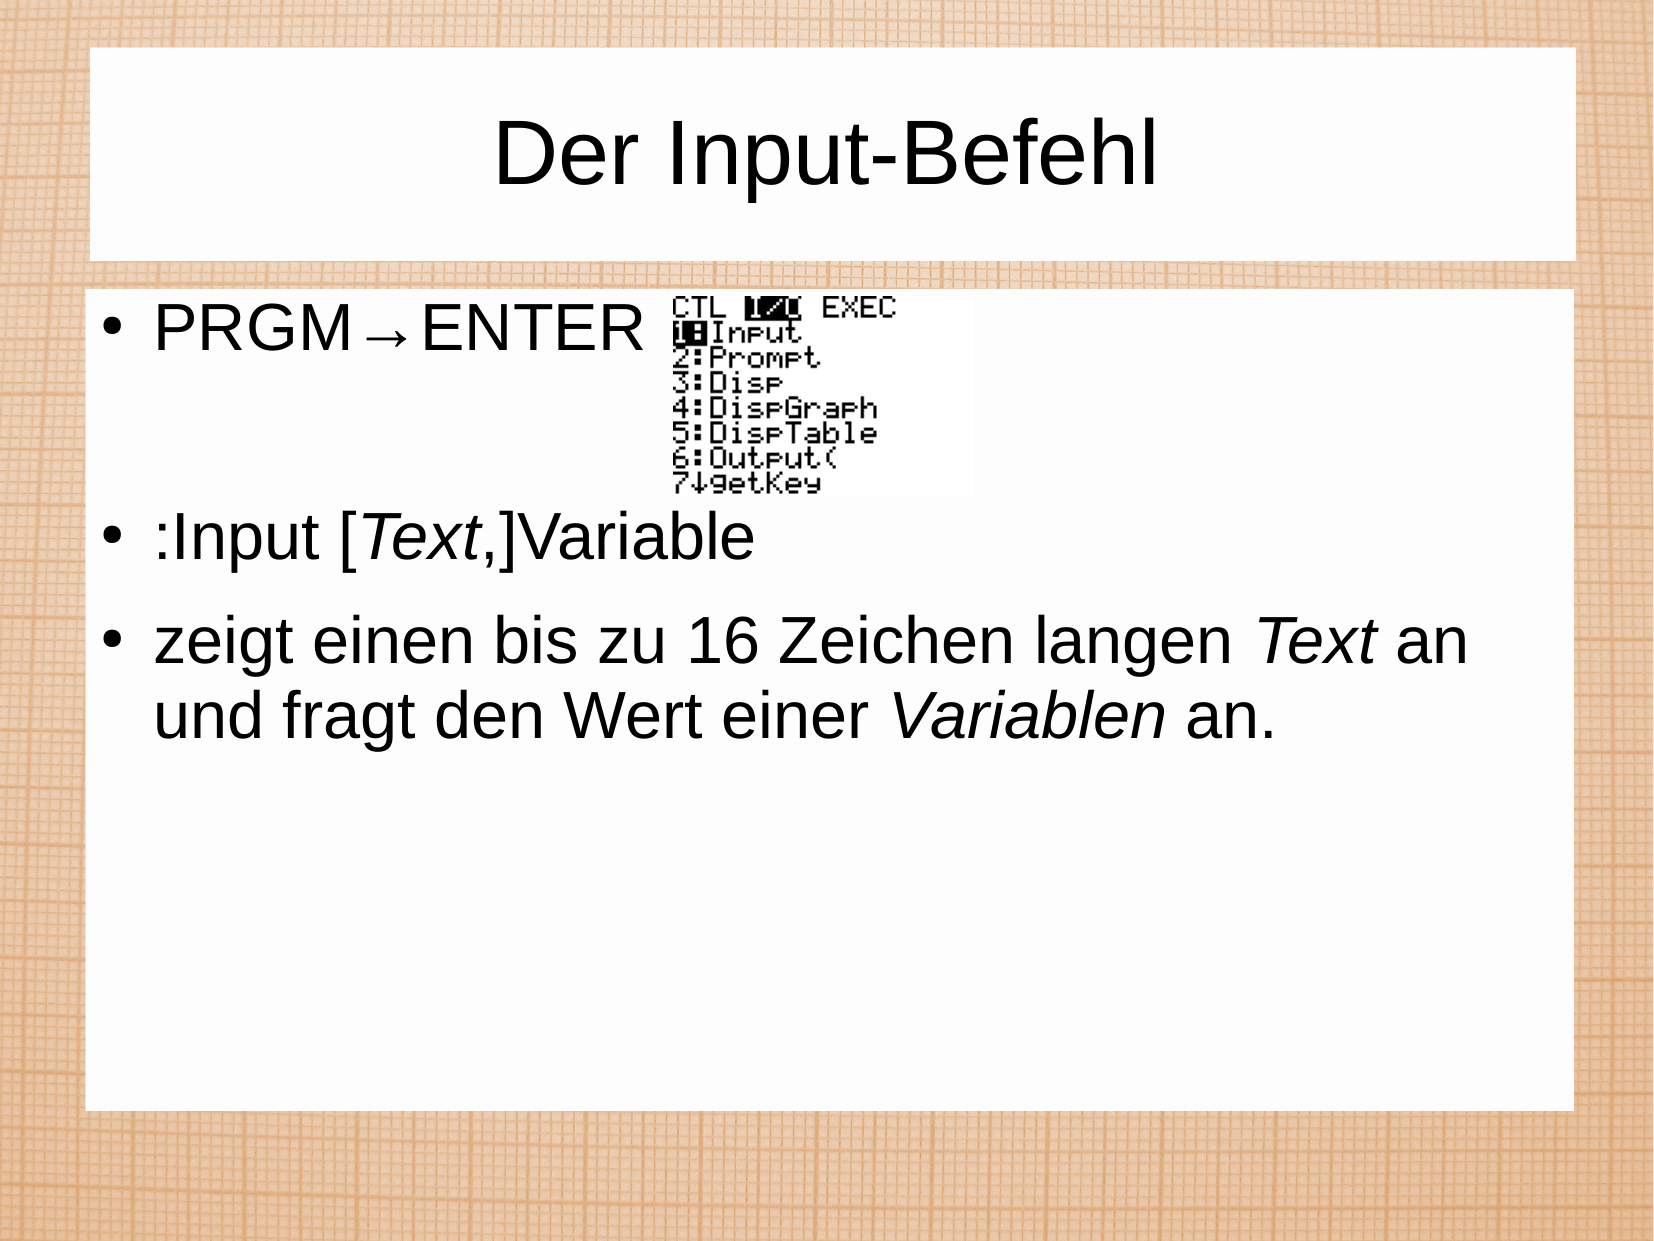

# Der Input-Befehl
PRGM→ENTER
:Input [Text,]Variable
zeigt einen bis zu 16 Zeichen langen Text an und fragt den Wert einer Variablen an.